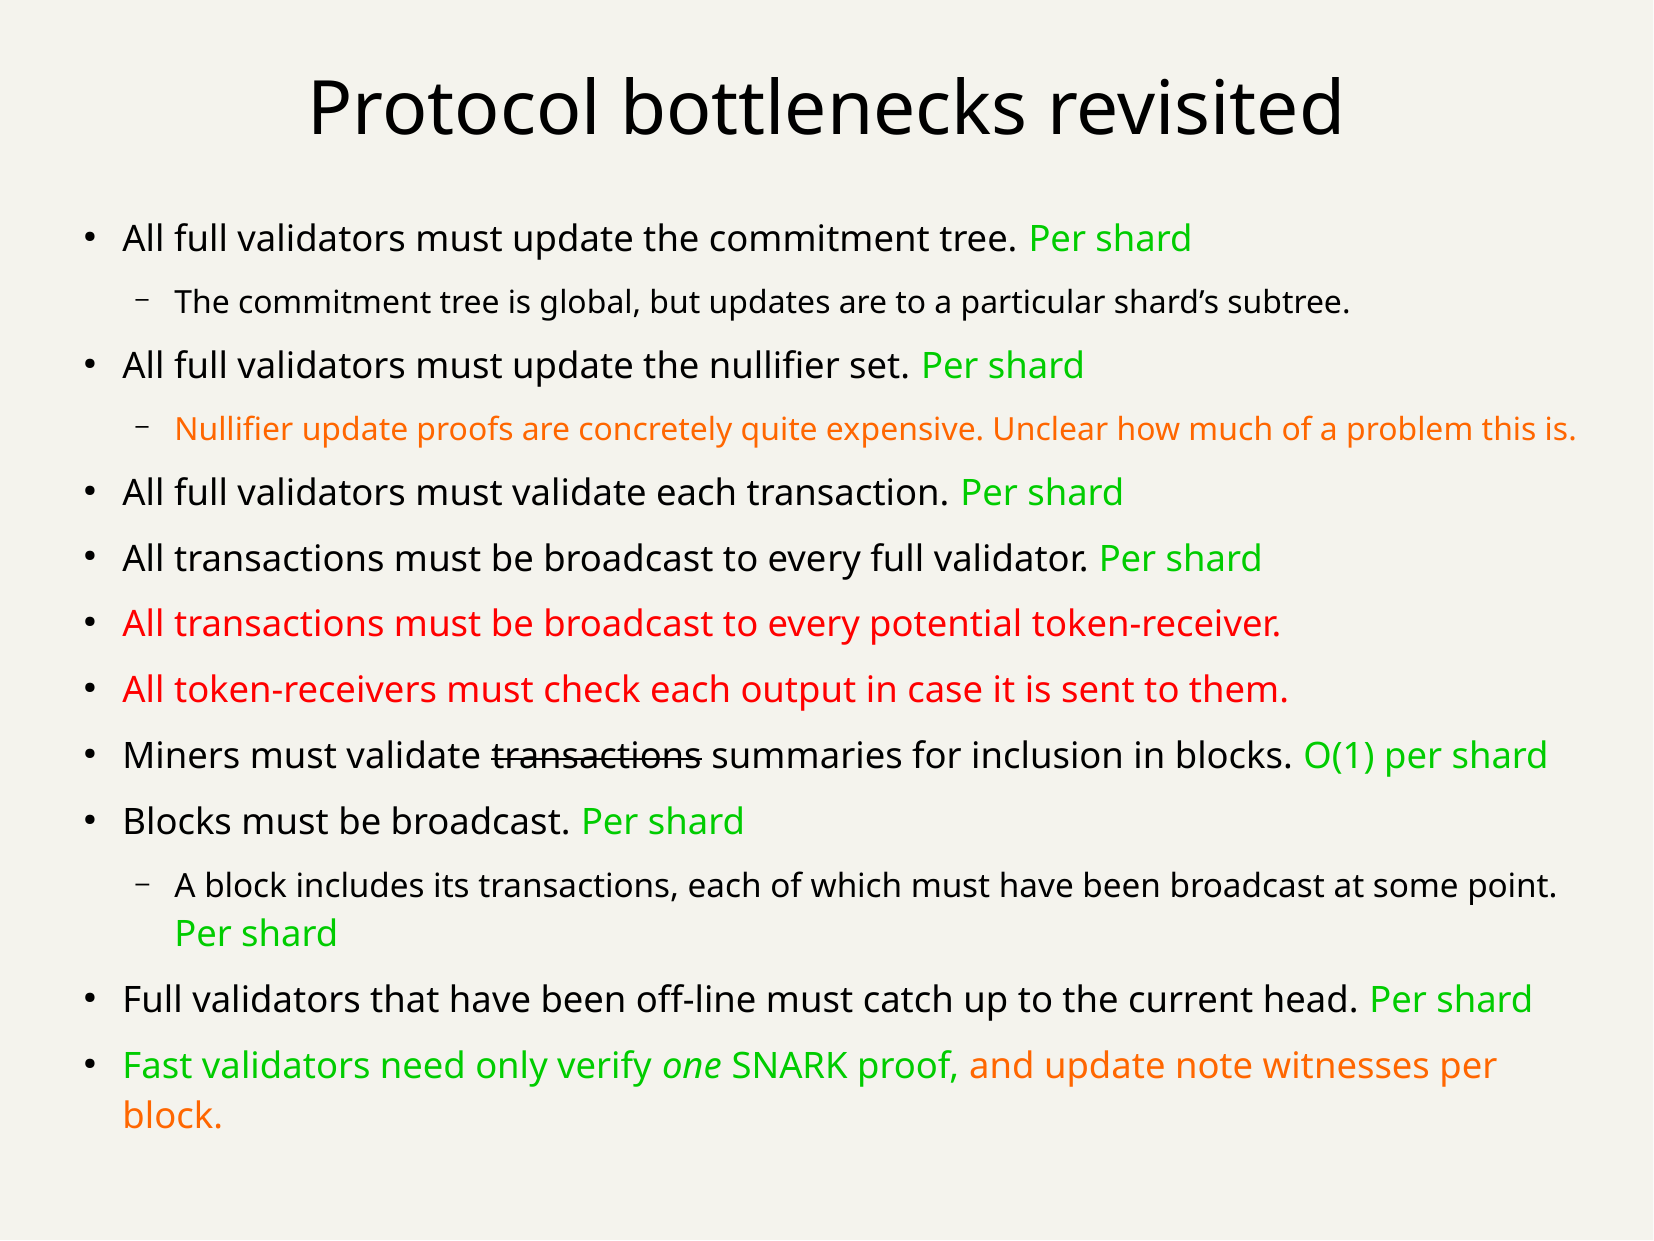

# Protocol bottlenecks revisited
All full validators must update the commitment tree. Per shard
The commitment tree is global, but updates are to a particular shard’s subtree.
All full validators must update the nullifier set. Per shard
Nullifier update proofs are concretely quite expensive. Unclear how much of a problem this is.
All full validators must validate each transaction. Per shard
All transactions must be broadcast to every full validator. Per shard
All transactions must be broadcast to every potential token-receiver.
All token-receivers must check each output in case it is sent to them.
Miners must validate transactions summaries for inclusion in blocks. O(1) per shard
Blocks must be broadcast. Per shard
A block includes its transactions, each of which must have been broadcast at some point. Per shard
Full validators that have been off-line must catch up to the current head. Per shard
Fast validators need only verify one SNARK proof, and update note witnesses per block.